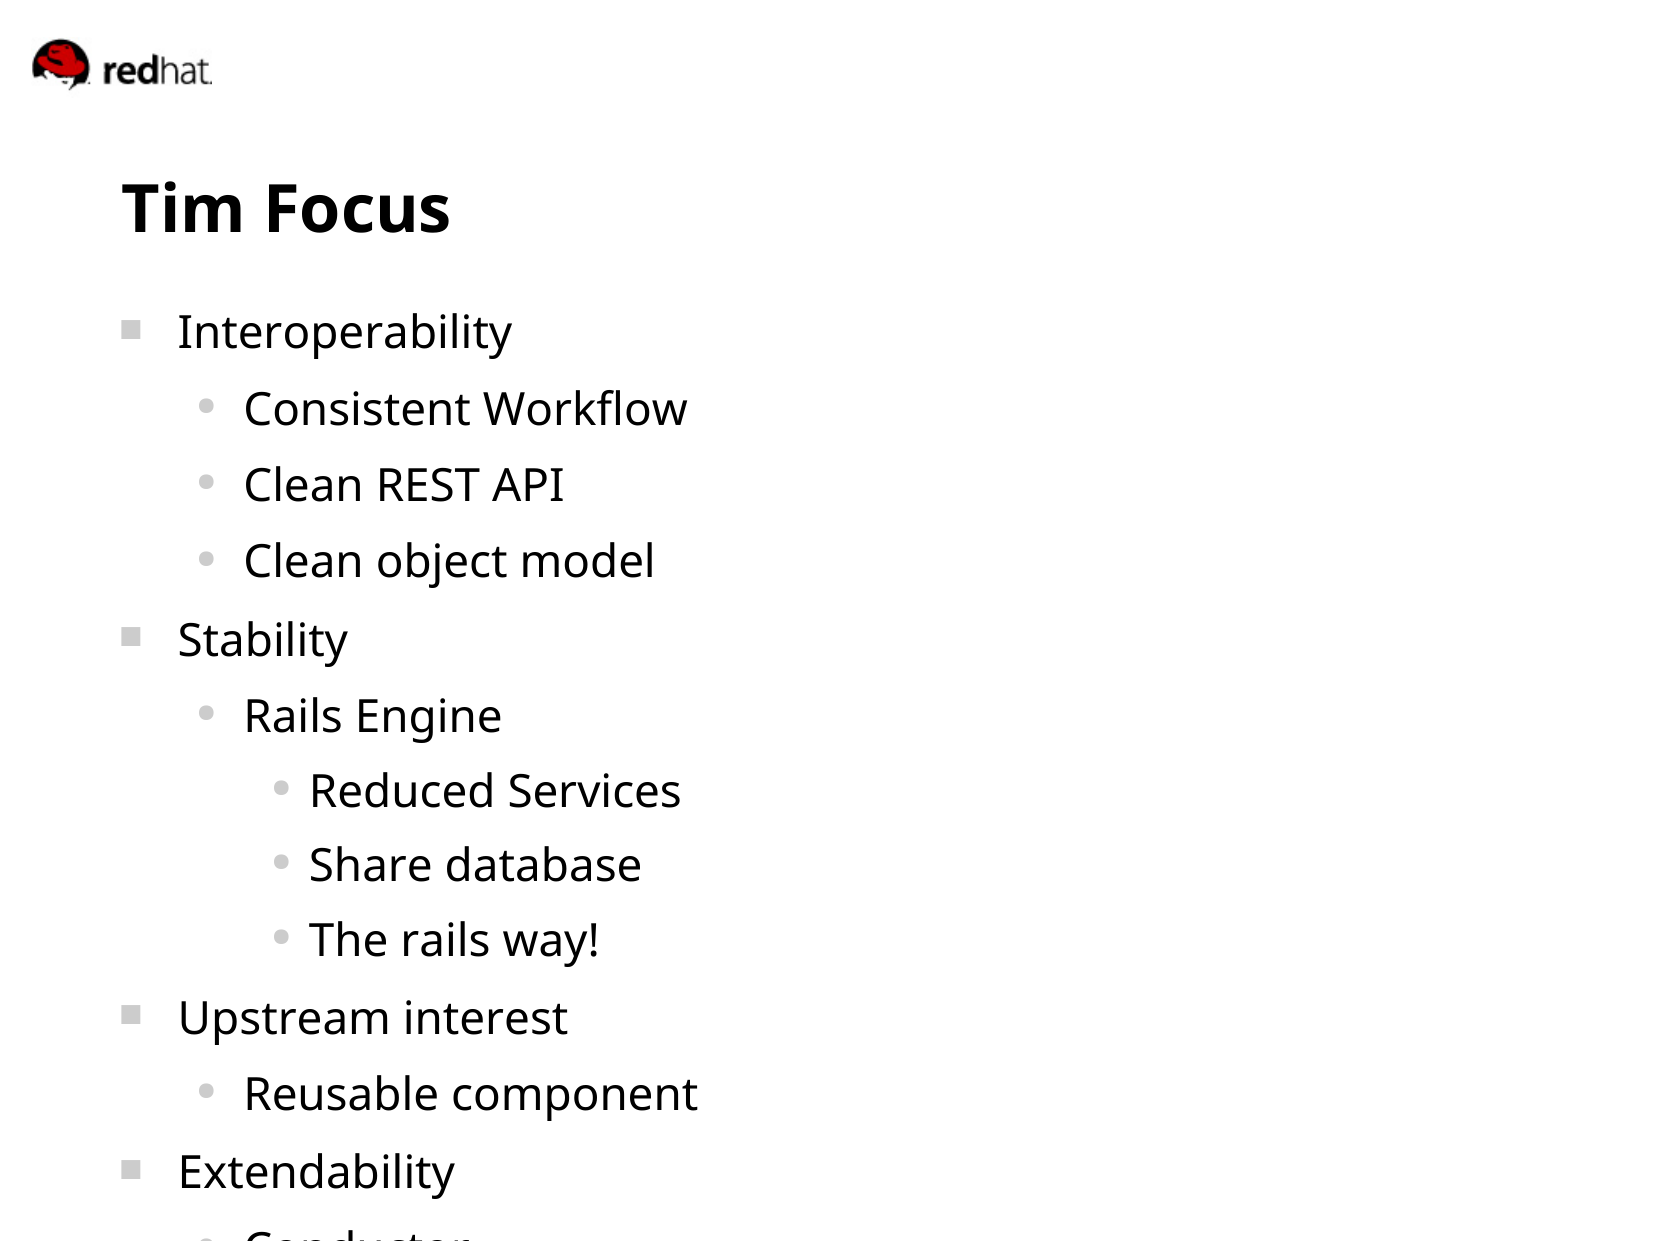

# Tim Focus
Interoperability
Consistent Workflow
Clean REST API
Clean object model
Stability
Rails Engine
Reduced Services
Share database
The rails way!
Upstream interest
Reusable component
Extendability
Conductor